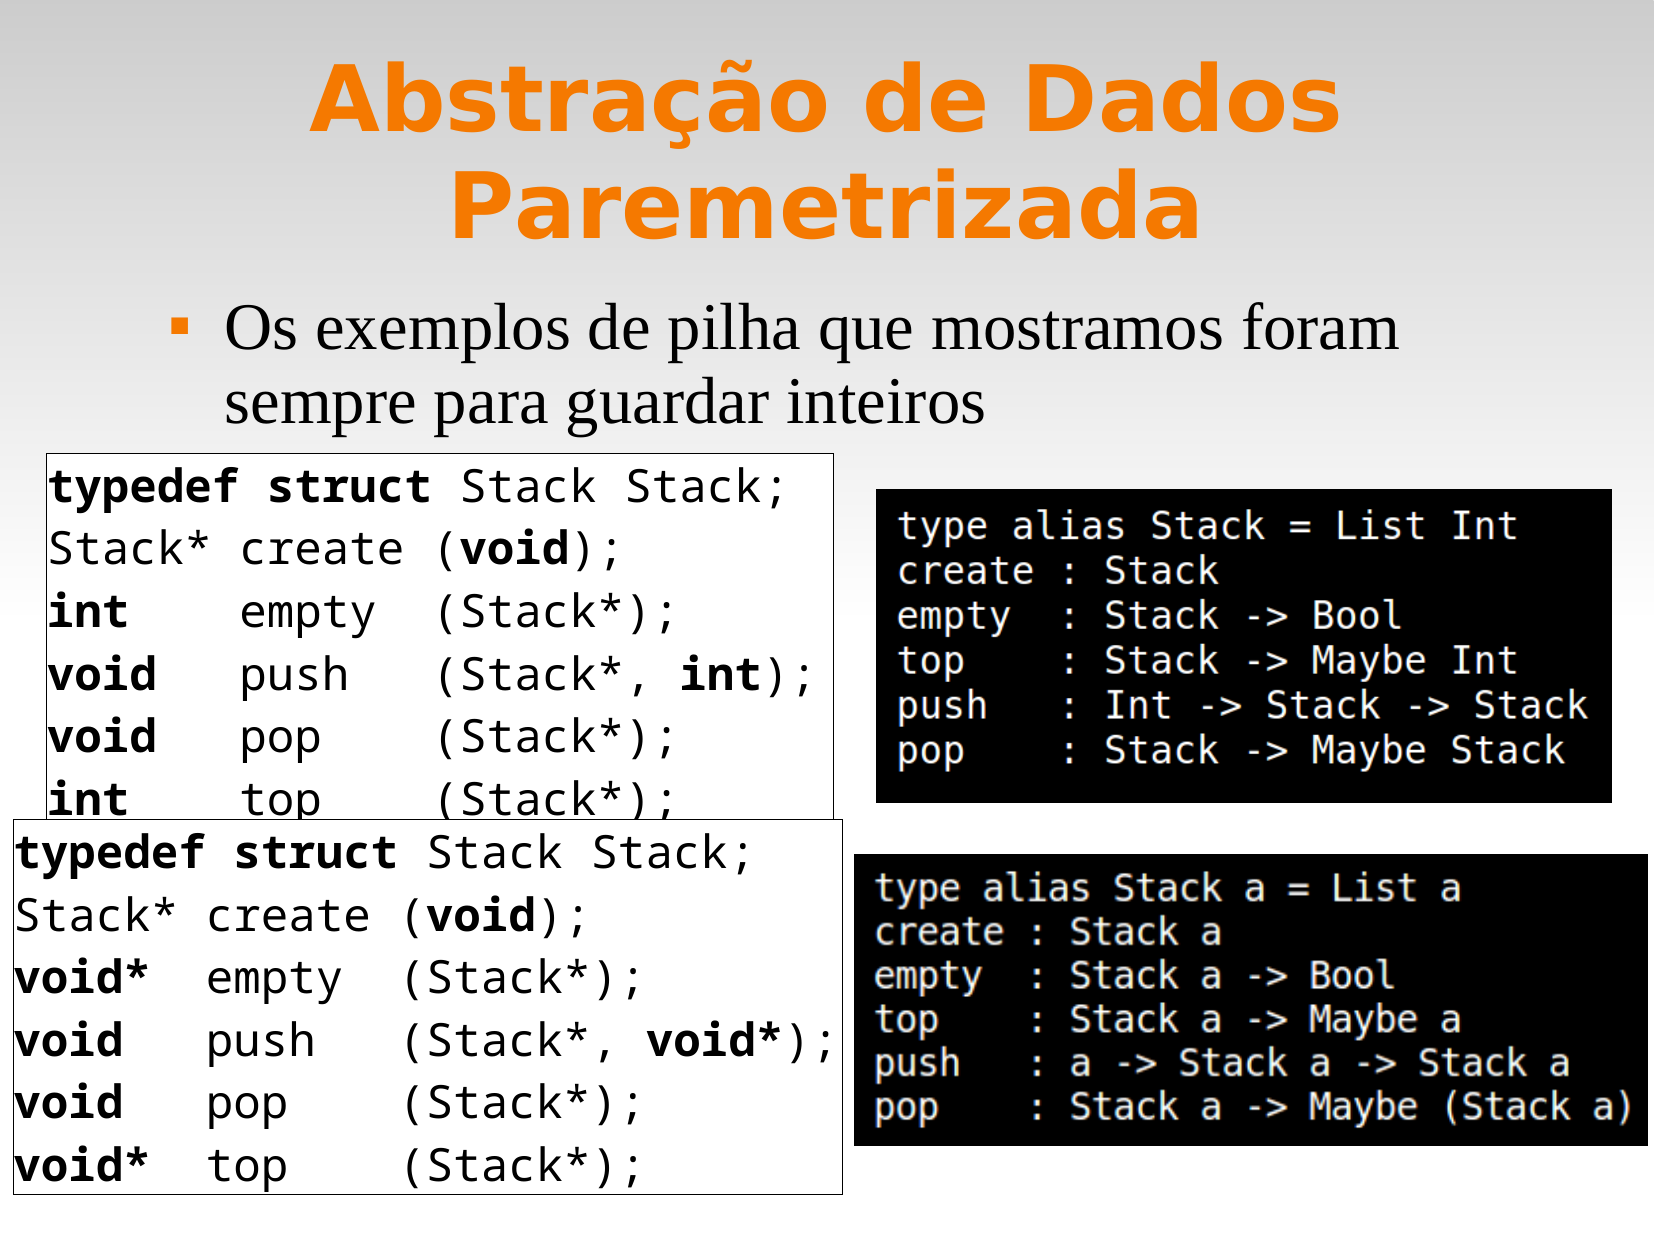

# Abstração de Dados Paremetrizada
Os exemplos de pilha que mostramos foram sempre para guardar inteiros
typedef struct Stack Stack;
Stack* create (void);
int empty (Stack*);
void push (Stack*, int);
void pop (Stack*);
int top (Stack*);
typedef struct Stack Stack;
Stack* create (void);
void* empty (Stack*);
void push (Stack*, void*);
void pop (Stack*);
void* top (Stack*);